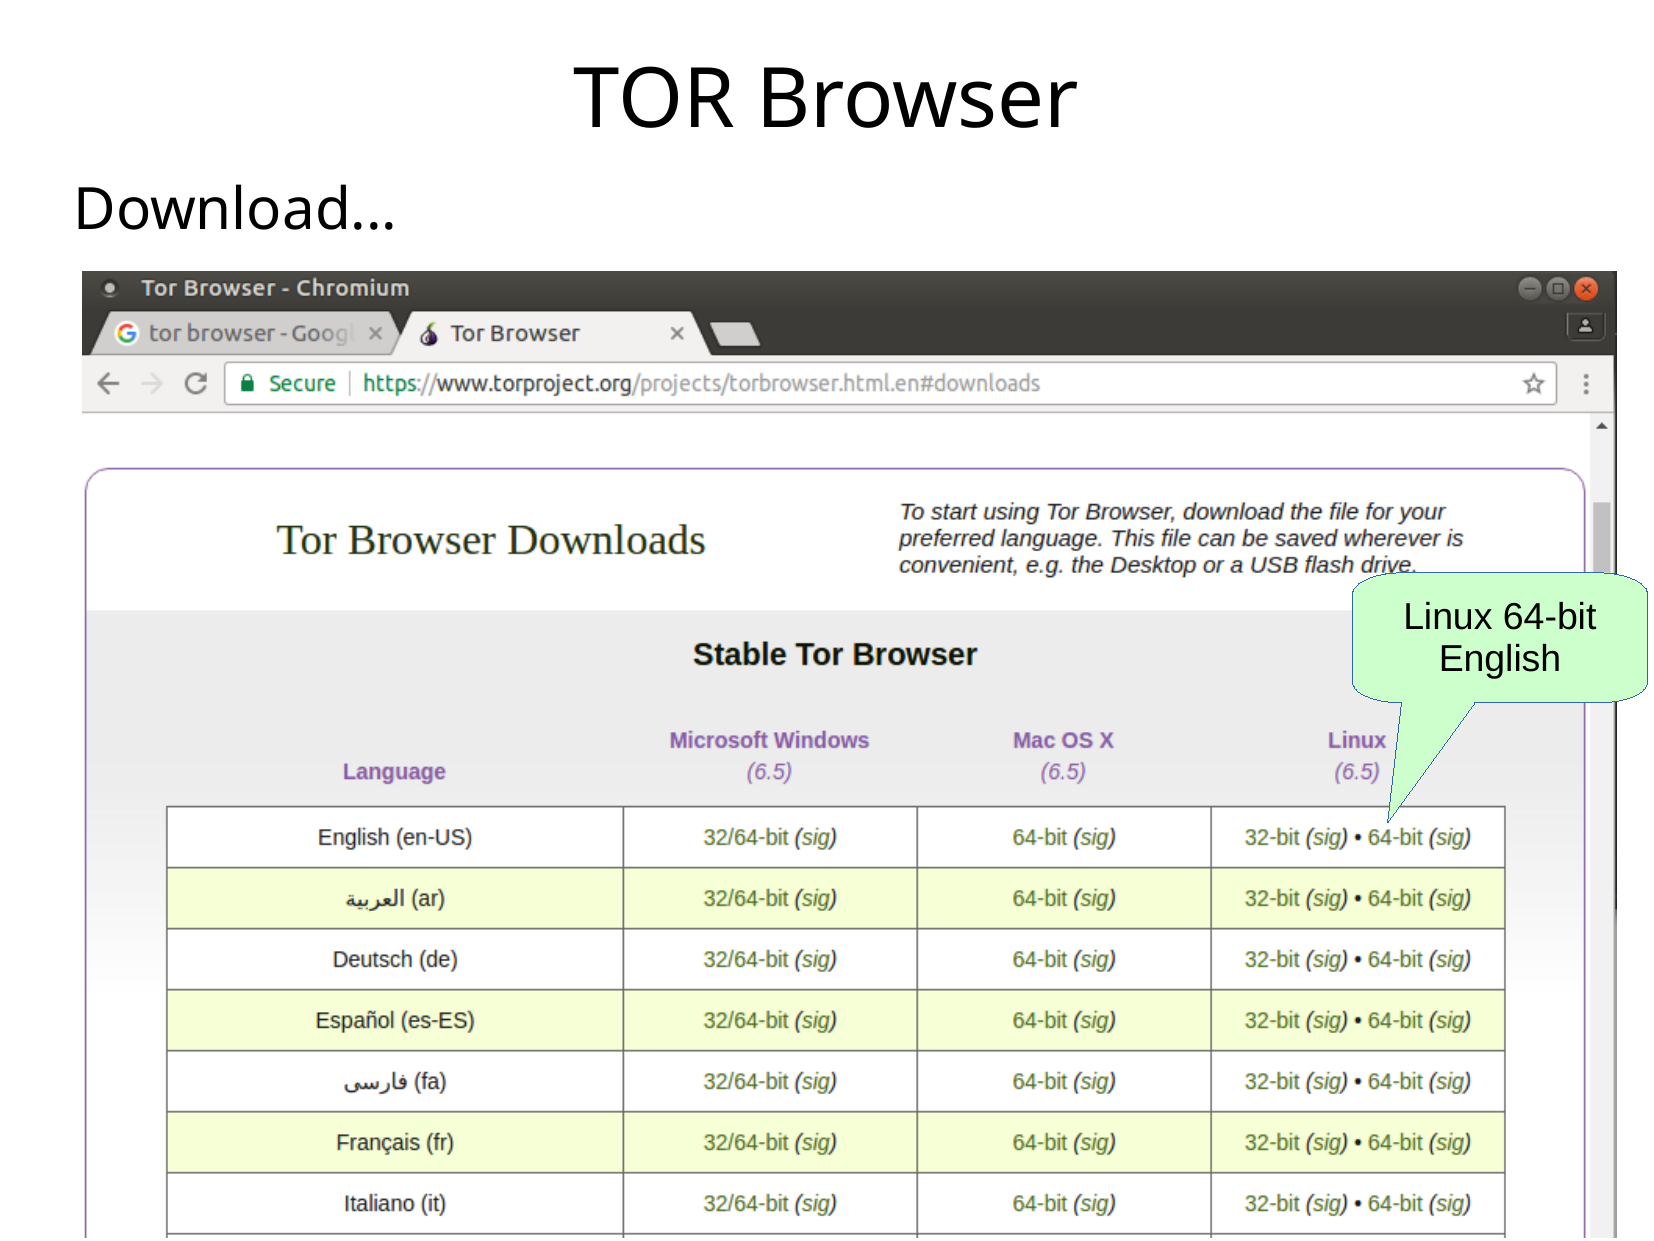

# TOR Browser
Download...
Linux 64-bit
English